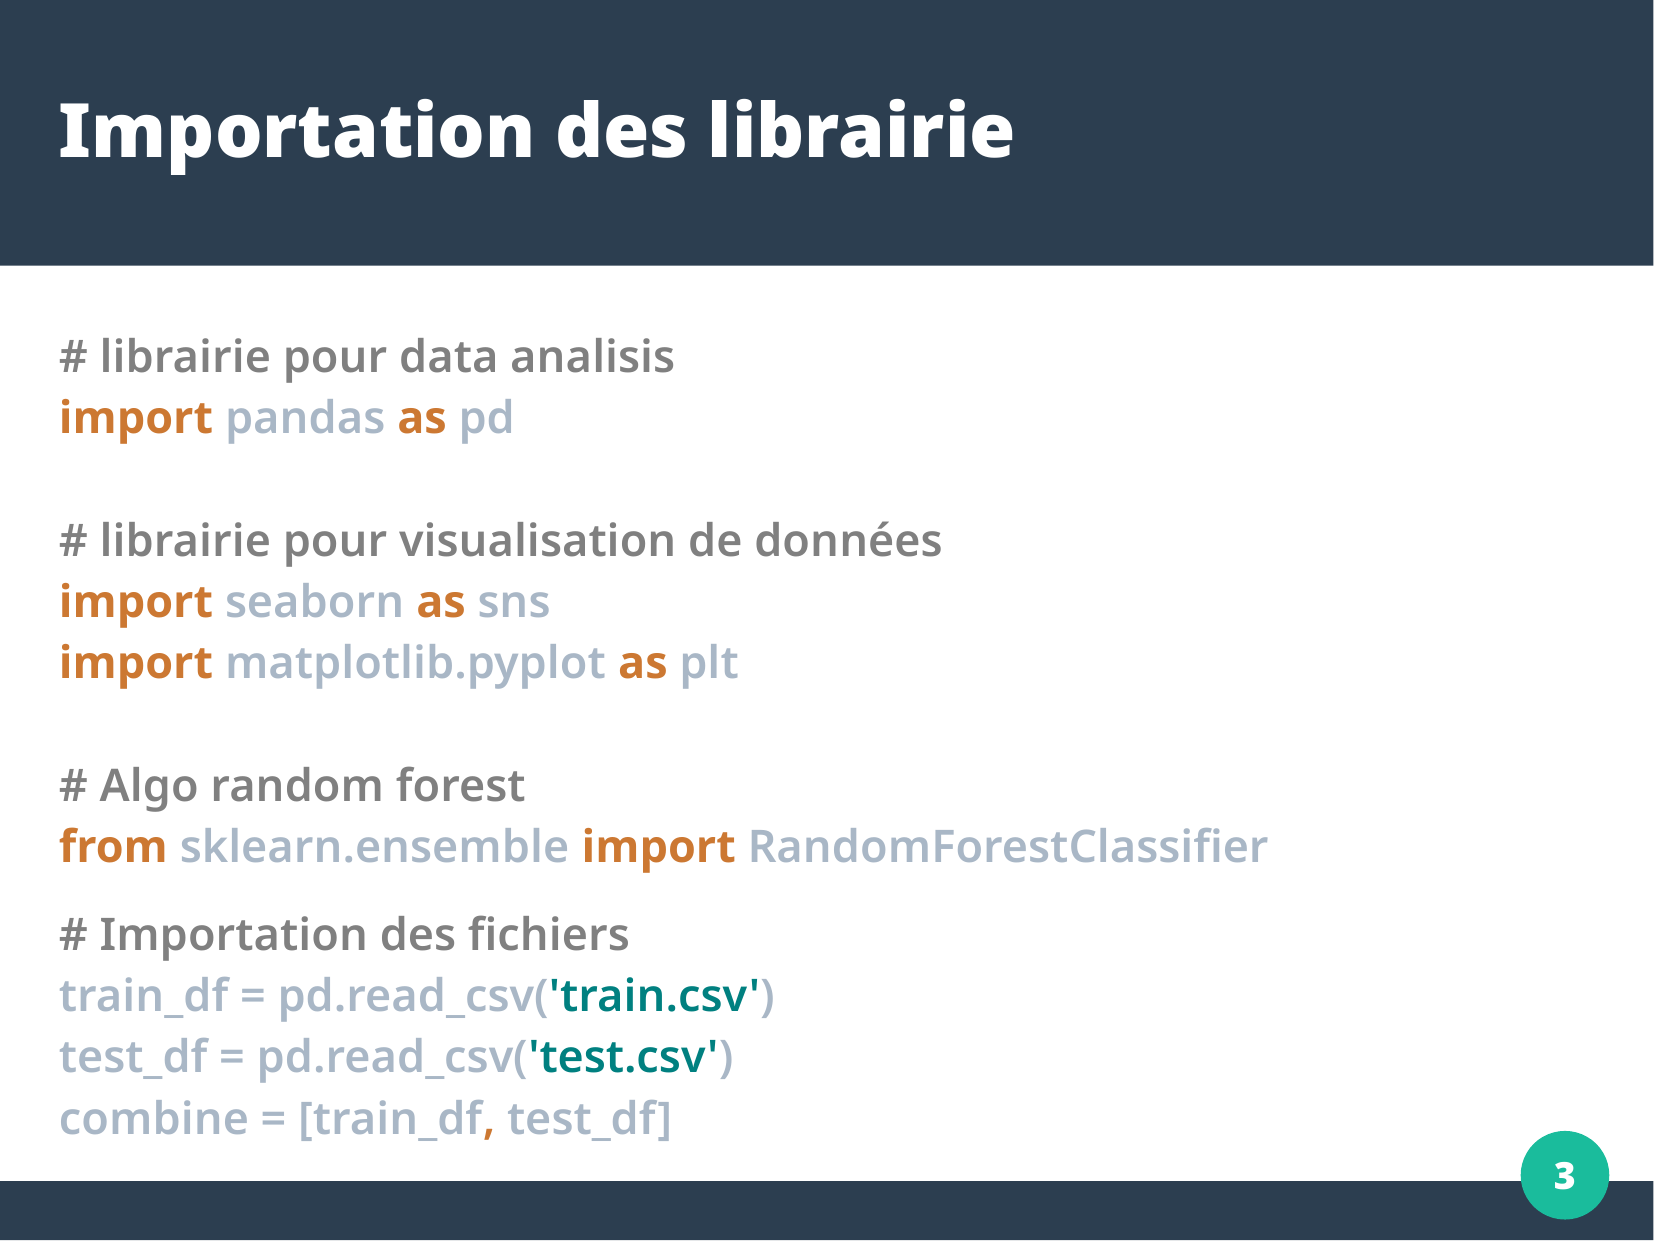

# Importation des librairie
# librairie pour data analisis import pandas as pd # librairie pour visualisation de données import seaborn as sns import matplotlib.pyplot as plt # Algo random forest from sklearn.ensemble import RandomForestClassifier
# Importation des fichiers train_df = pd.read_csv('train.csv') test_df = pd.read_csv('test.csv') combine = [train_df, test_df]
3